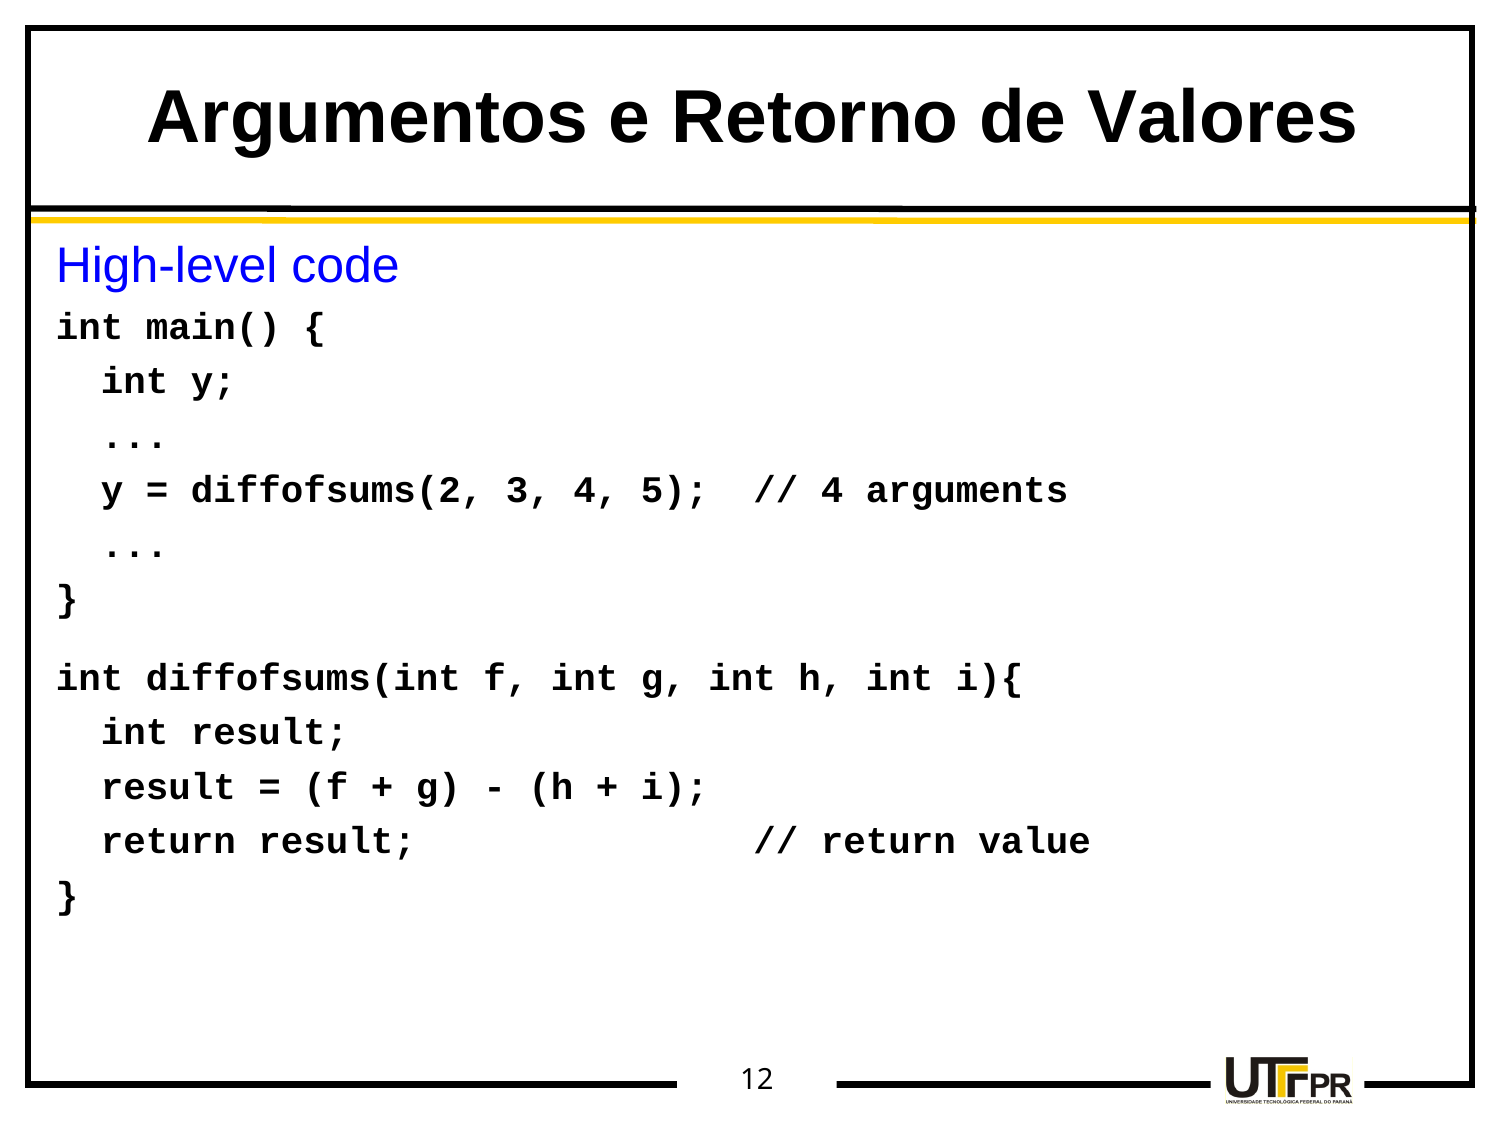

Argumentos e Retorno de Valores
# High-level code
int main() {
 int y;
 ...
 y = diffofsums(2, 3, 4, 5); // 4 arguments
 ...
}
int diffofsums(int f, int g, int h, int i){
 int result;
 result = (f + g) - (h + i);
 return result; // return value
}